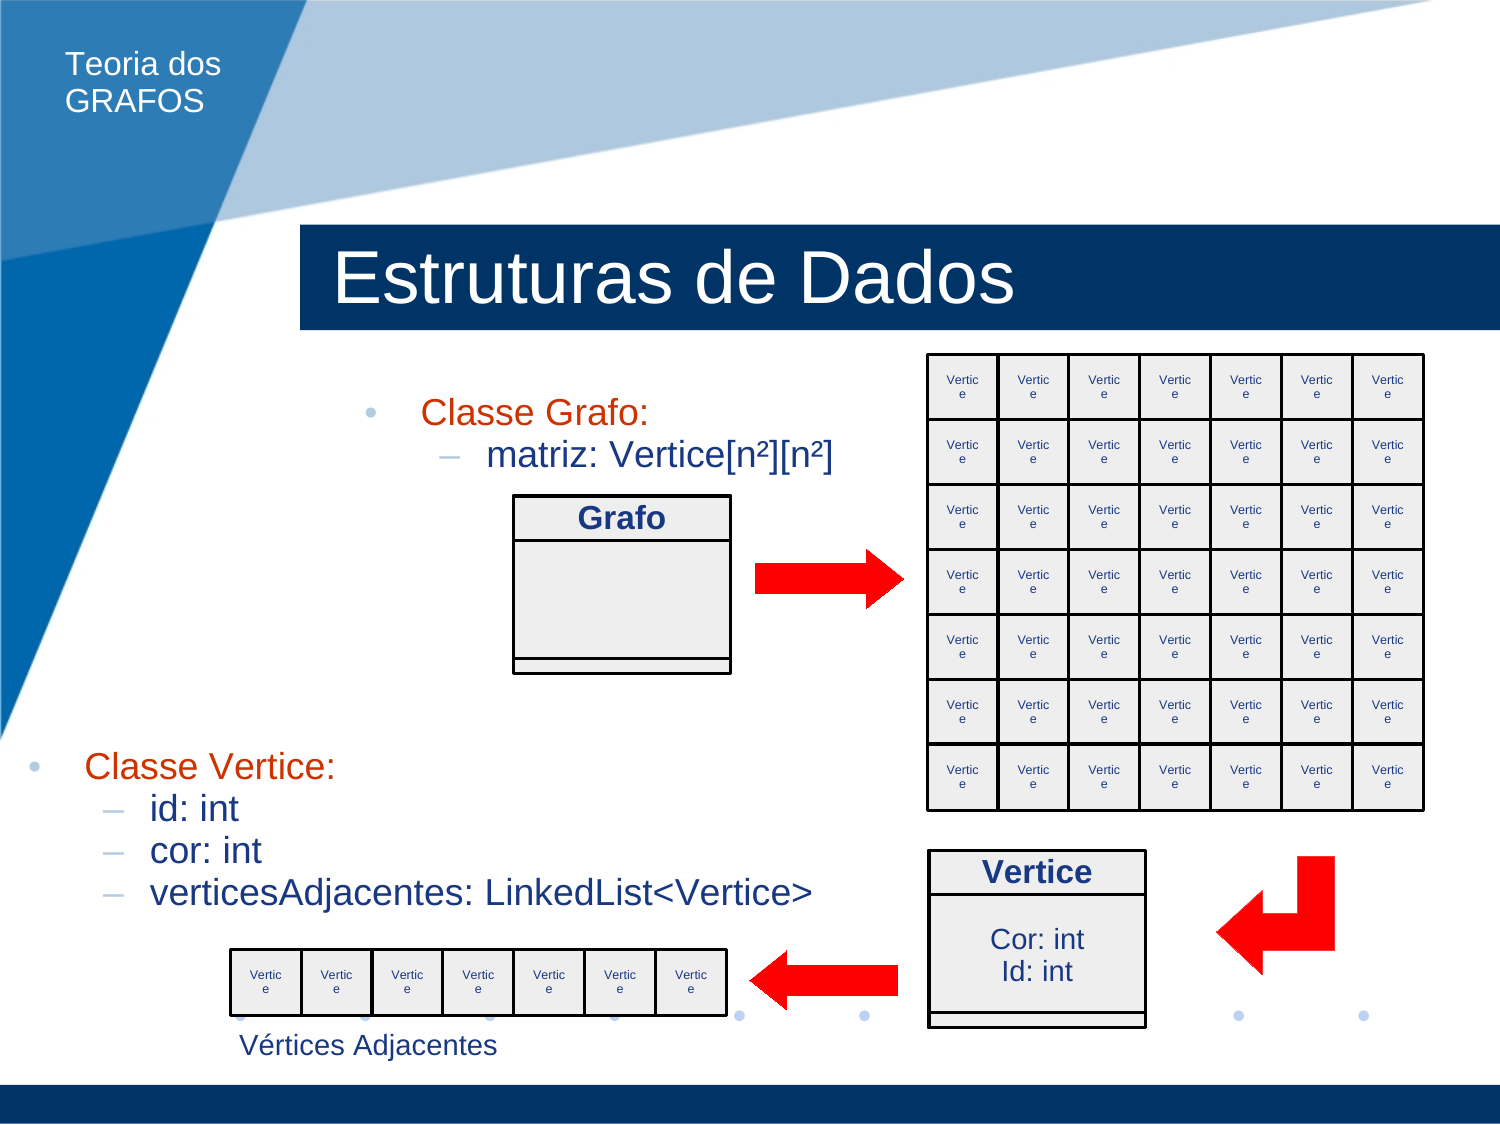

# Estruturas de Dados
Vertice
Vertice
Vertice
Vertice
Vertice
Vertice
Vertice
Classe Grafo:
matriz: Vertice[n²][n²]
Vertice
Vertice
Vertice
Vertice
Vertice
Vertice
Vertice
Vertice
Vertice
Vertice
Vertice
Vertice
Vertice
Vertice
Grafo
Vertice
Vertice
Vertice
Vertice
Vertice
Vertice
Vertice
Vertice
Vertice
Vertice
Vertice
Vertice
Vertice
Vertice
Vertice
Vertice
Vertice
Vertice
Vertice
Vertice
Vertice
Classe Vertice:
id: int
cor: int
verticesAdjacentes: LinkedList<Vertice>
Vertice
Vertice
Vertice
Vertice
Vertice
Vertice
Vertice
Cor: int
Id: int
Vertice
Vertice
Vertice
Vertice
Vertice
Vertice
Vertice
Vertice
Vértices Adjacentes